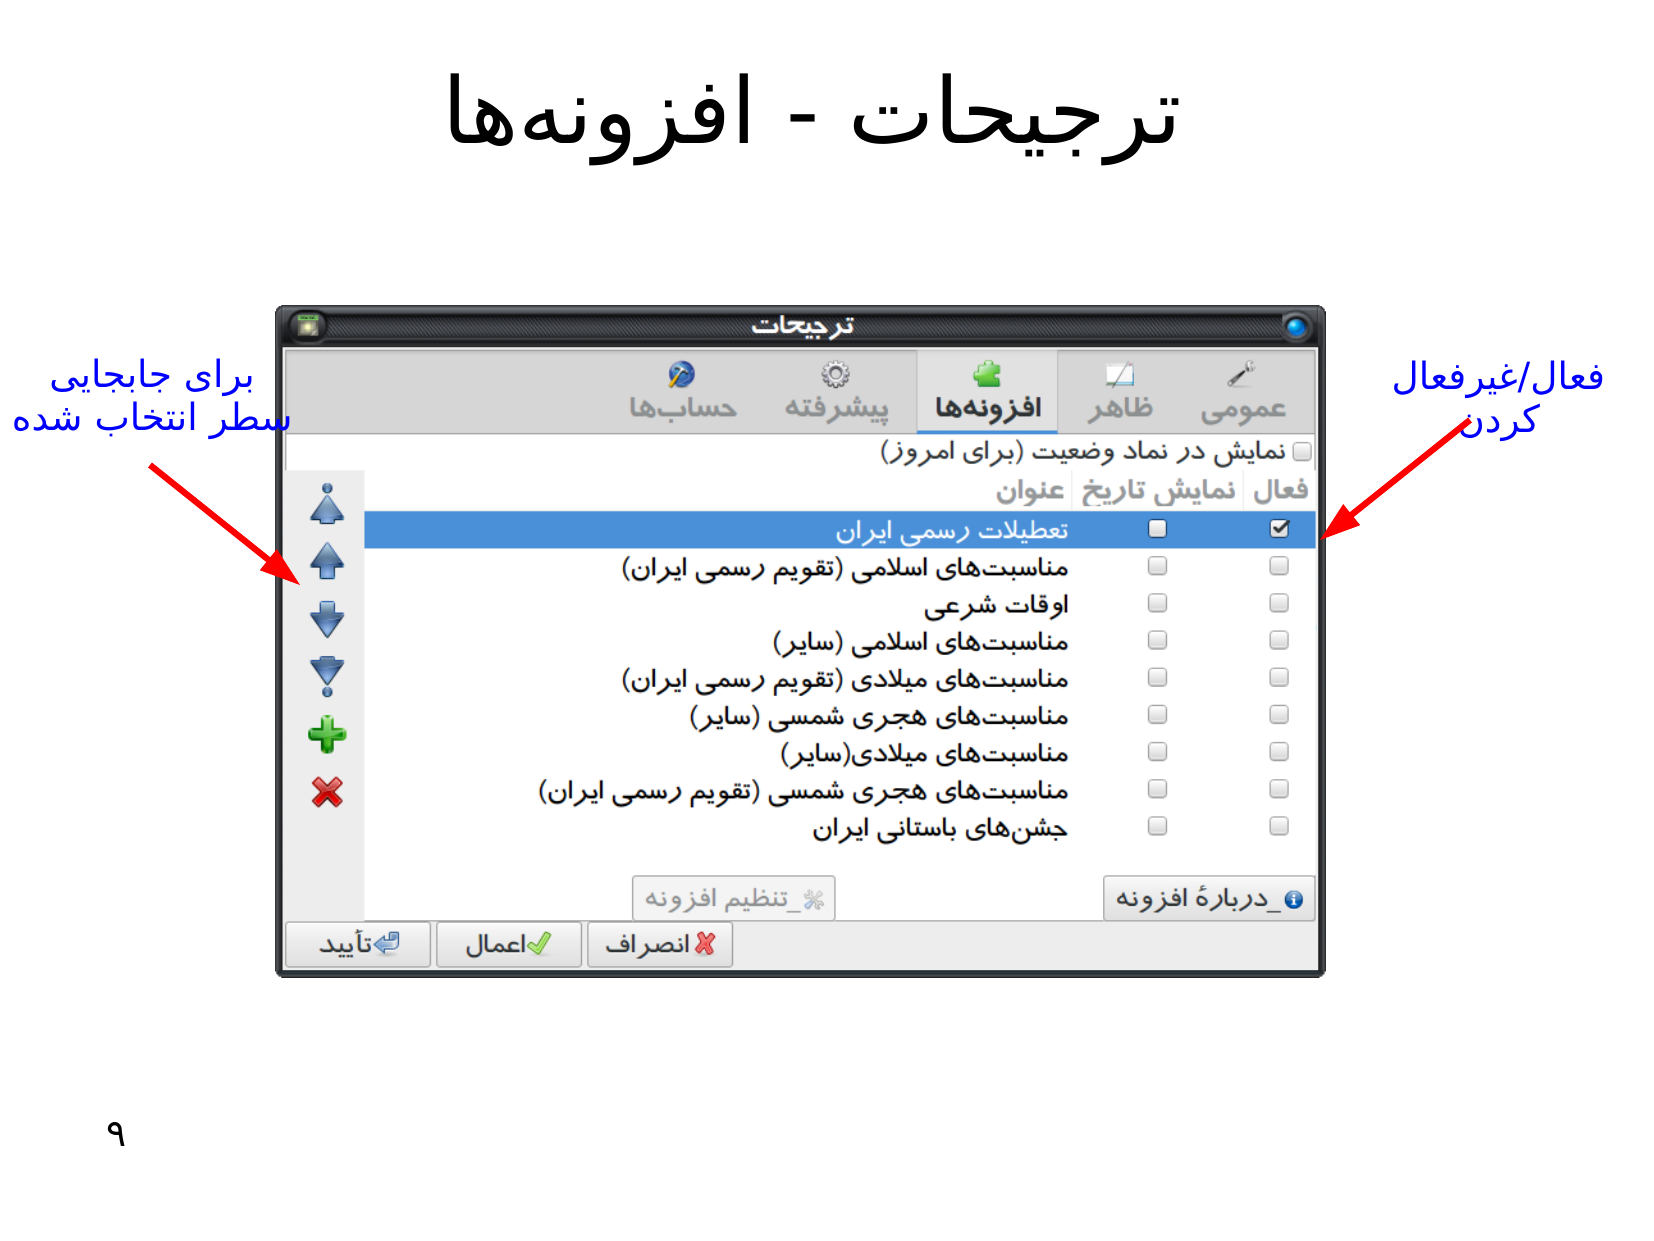

# ترجیحات - افزونه‌ها
برای جابجایی
سطر انتخاب شده
فعال/غیرفعال کردن
۹